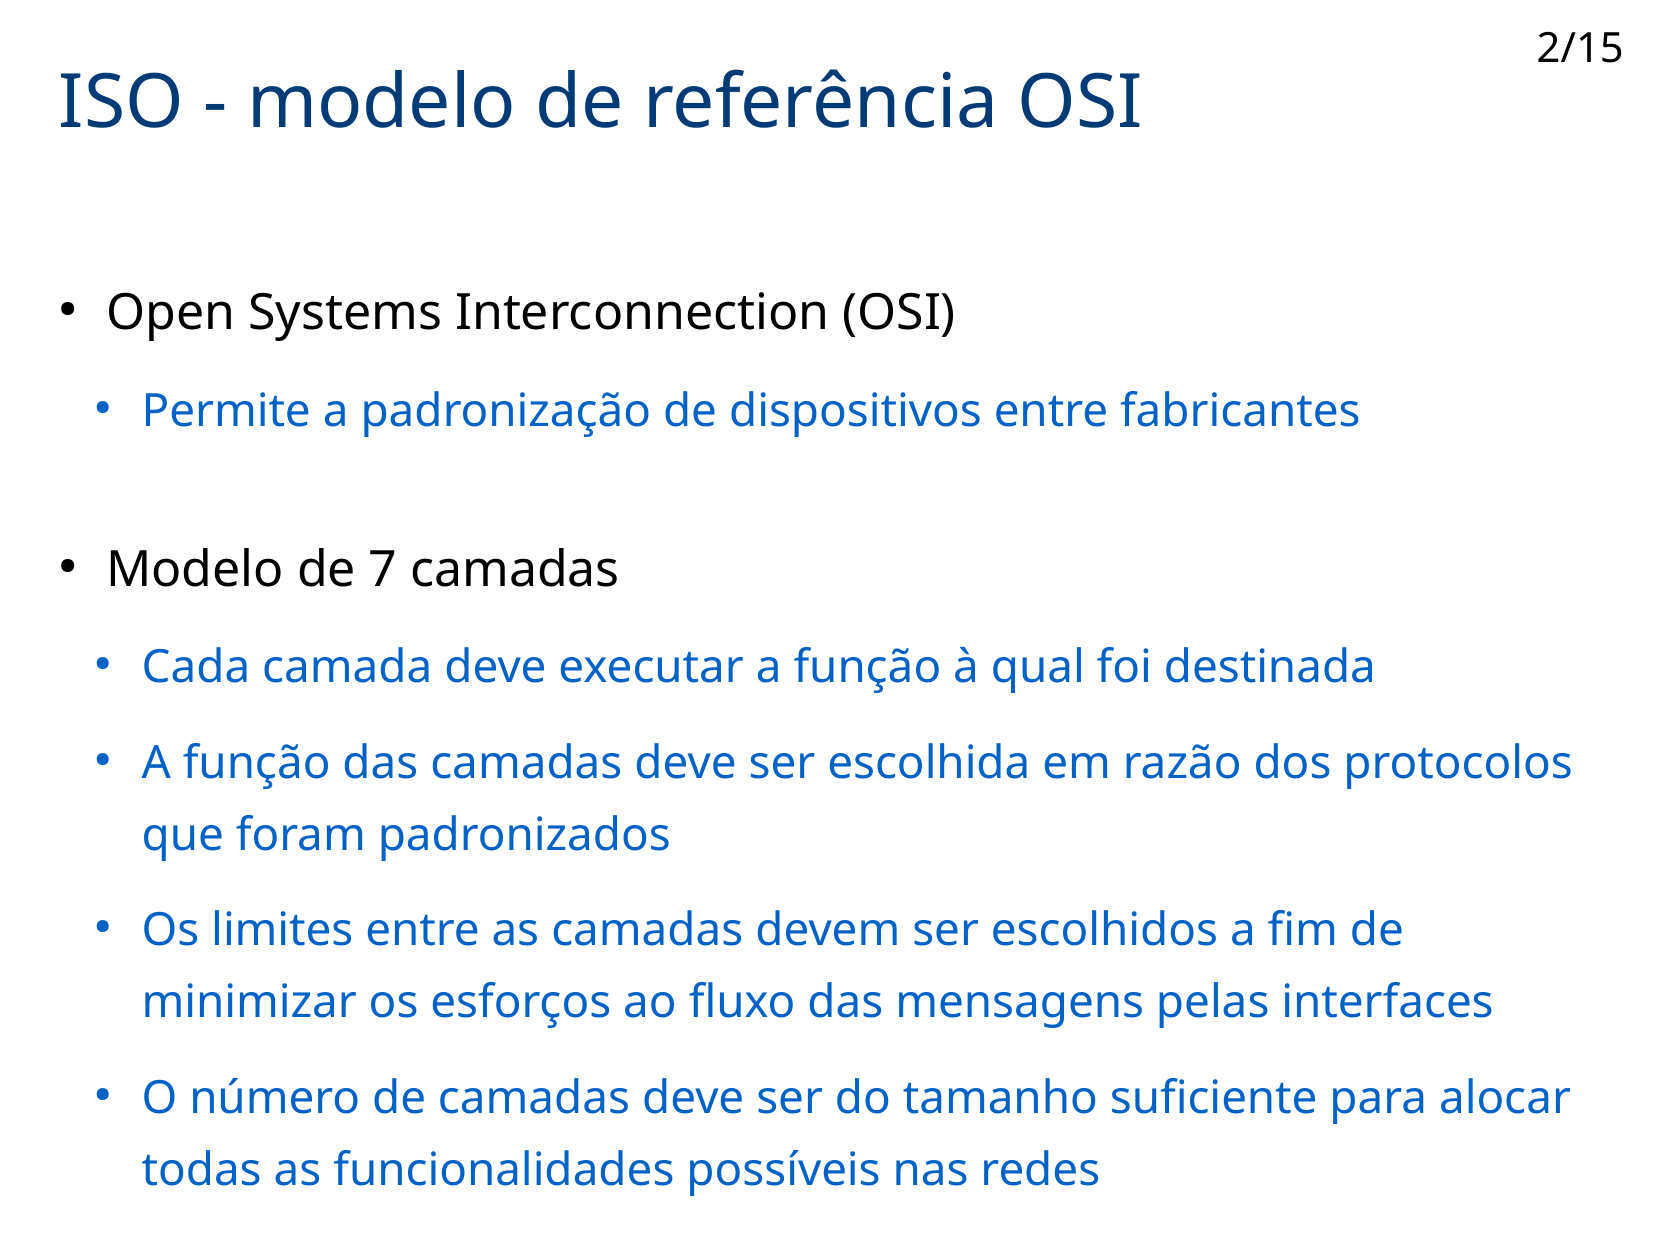

2
# ISO - modelo de referência OSI
Open Systems Interconnection (OSI)
Permite a padronização de dispositivos entre fabricantes
Modelo de 7 camadas
Cada camada deve executar a função à qual foi destinada
A função das camadas deve ser escolhida em razão dos protocolos que foram padronizados
Os limites entre as camadas devem ser escolhidos a fim de minimizar os esforços ao fluxo das mensagens pelas interfaces
O número de camadas deve ser do tamanho suficiente para alocar todas as funcionalidades possíveis nas redes